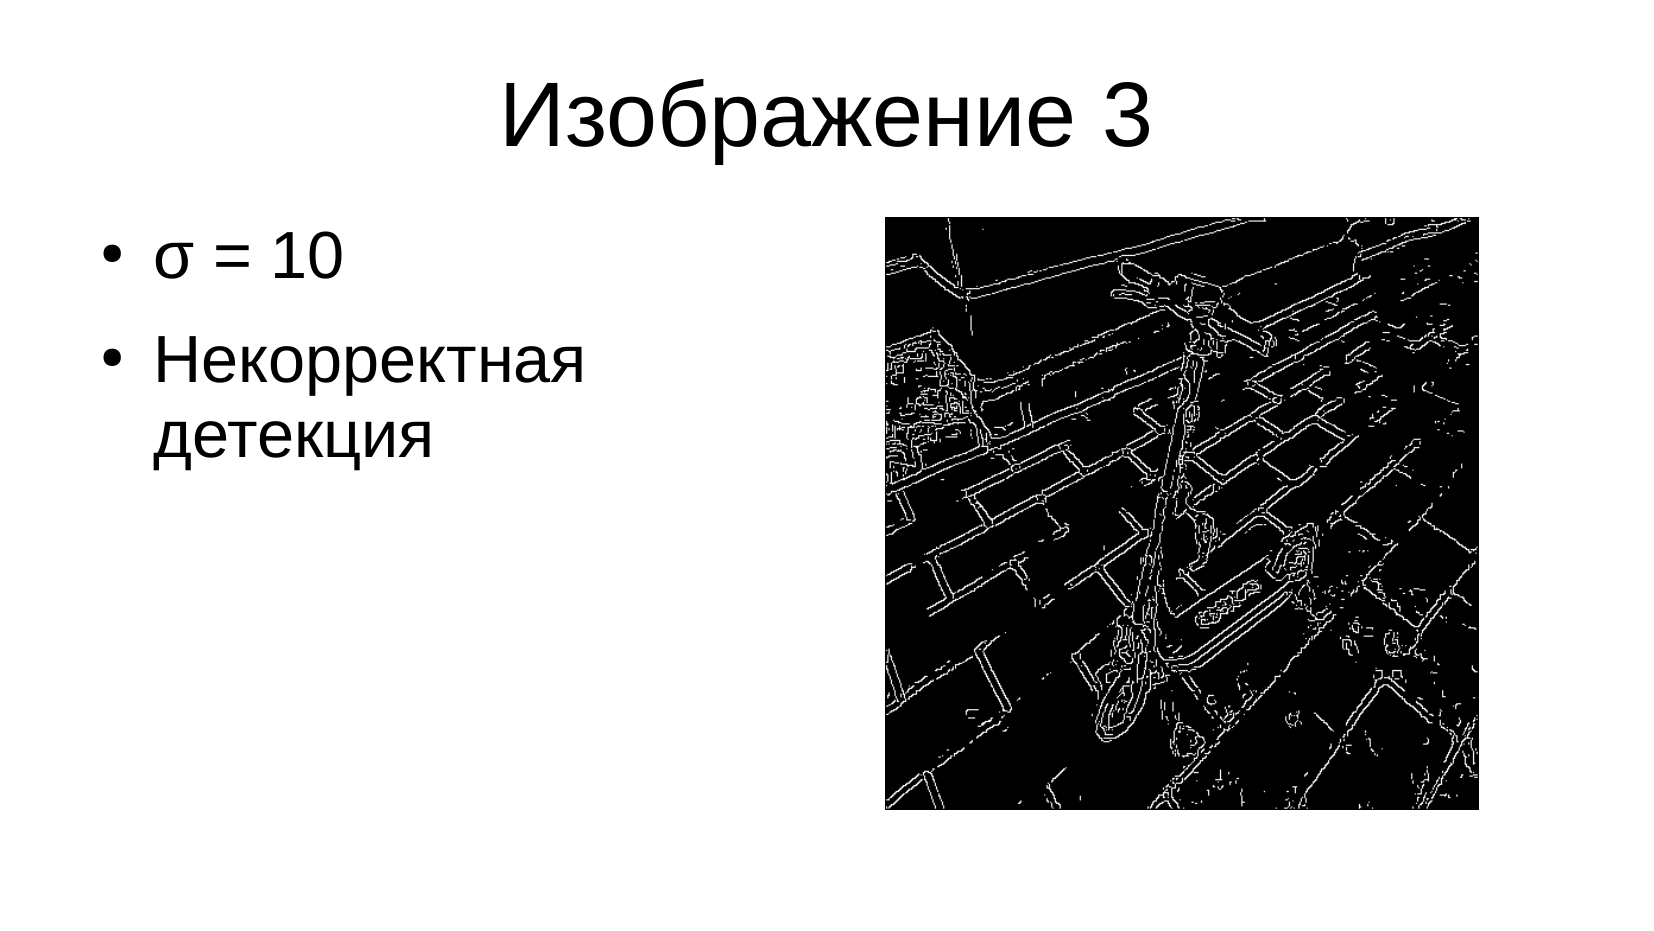

# Изображение 3
σ = 10
Некорректная детекция